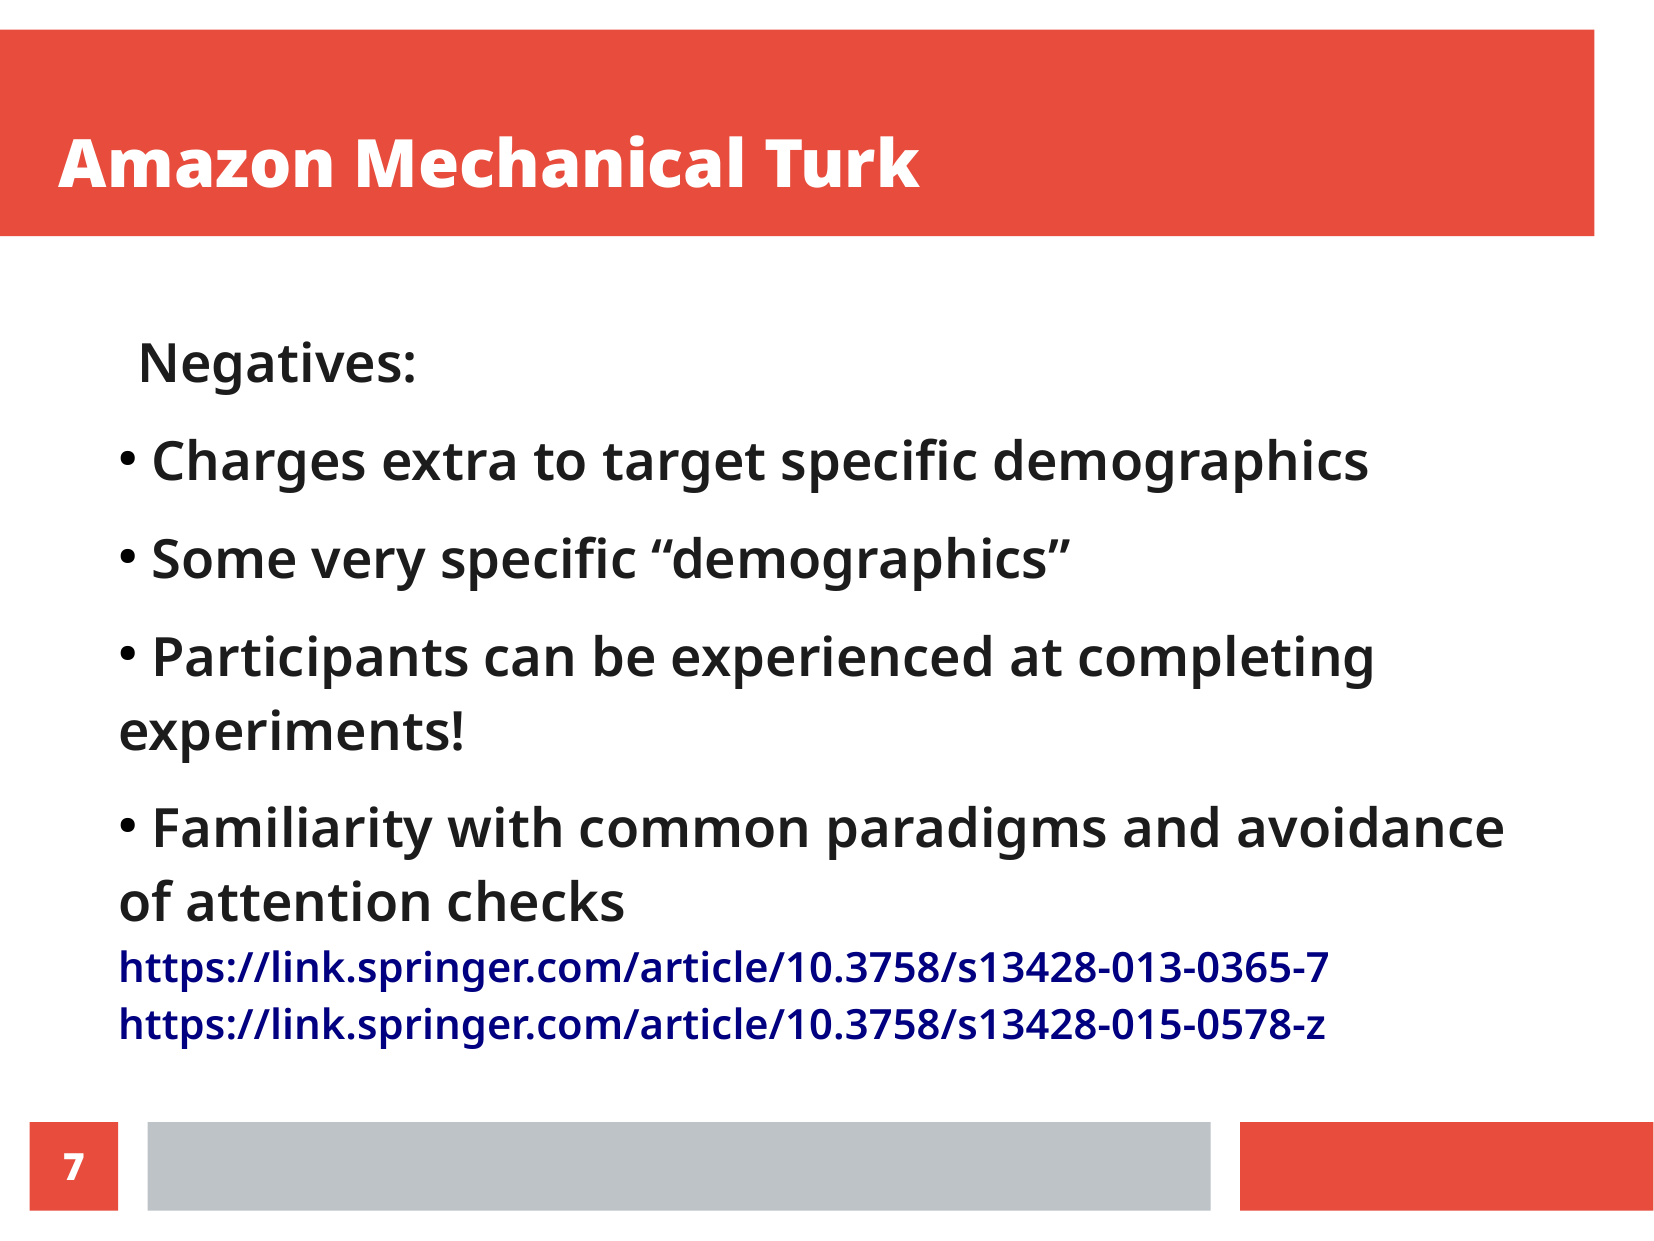

# Amazon Mechanical Turk
Negatives:
 Charges extra to target specific demographics
 Some very specific “demographics”
 Participants can be experienced at completing experiments!
 Familiarity with common paradigms and avoidance of attention checks
https://link.springer.com/article/10.3758/s13428-013-0365-7
https://link.springer.com/article/10.3758/s13428-015-0578-z
7